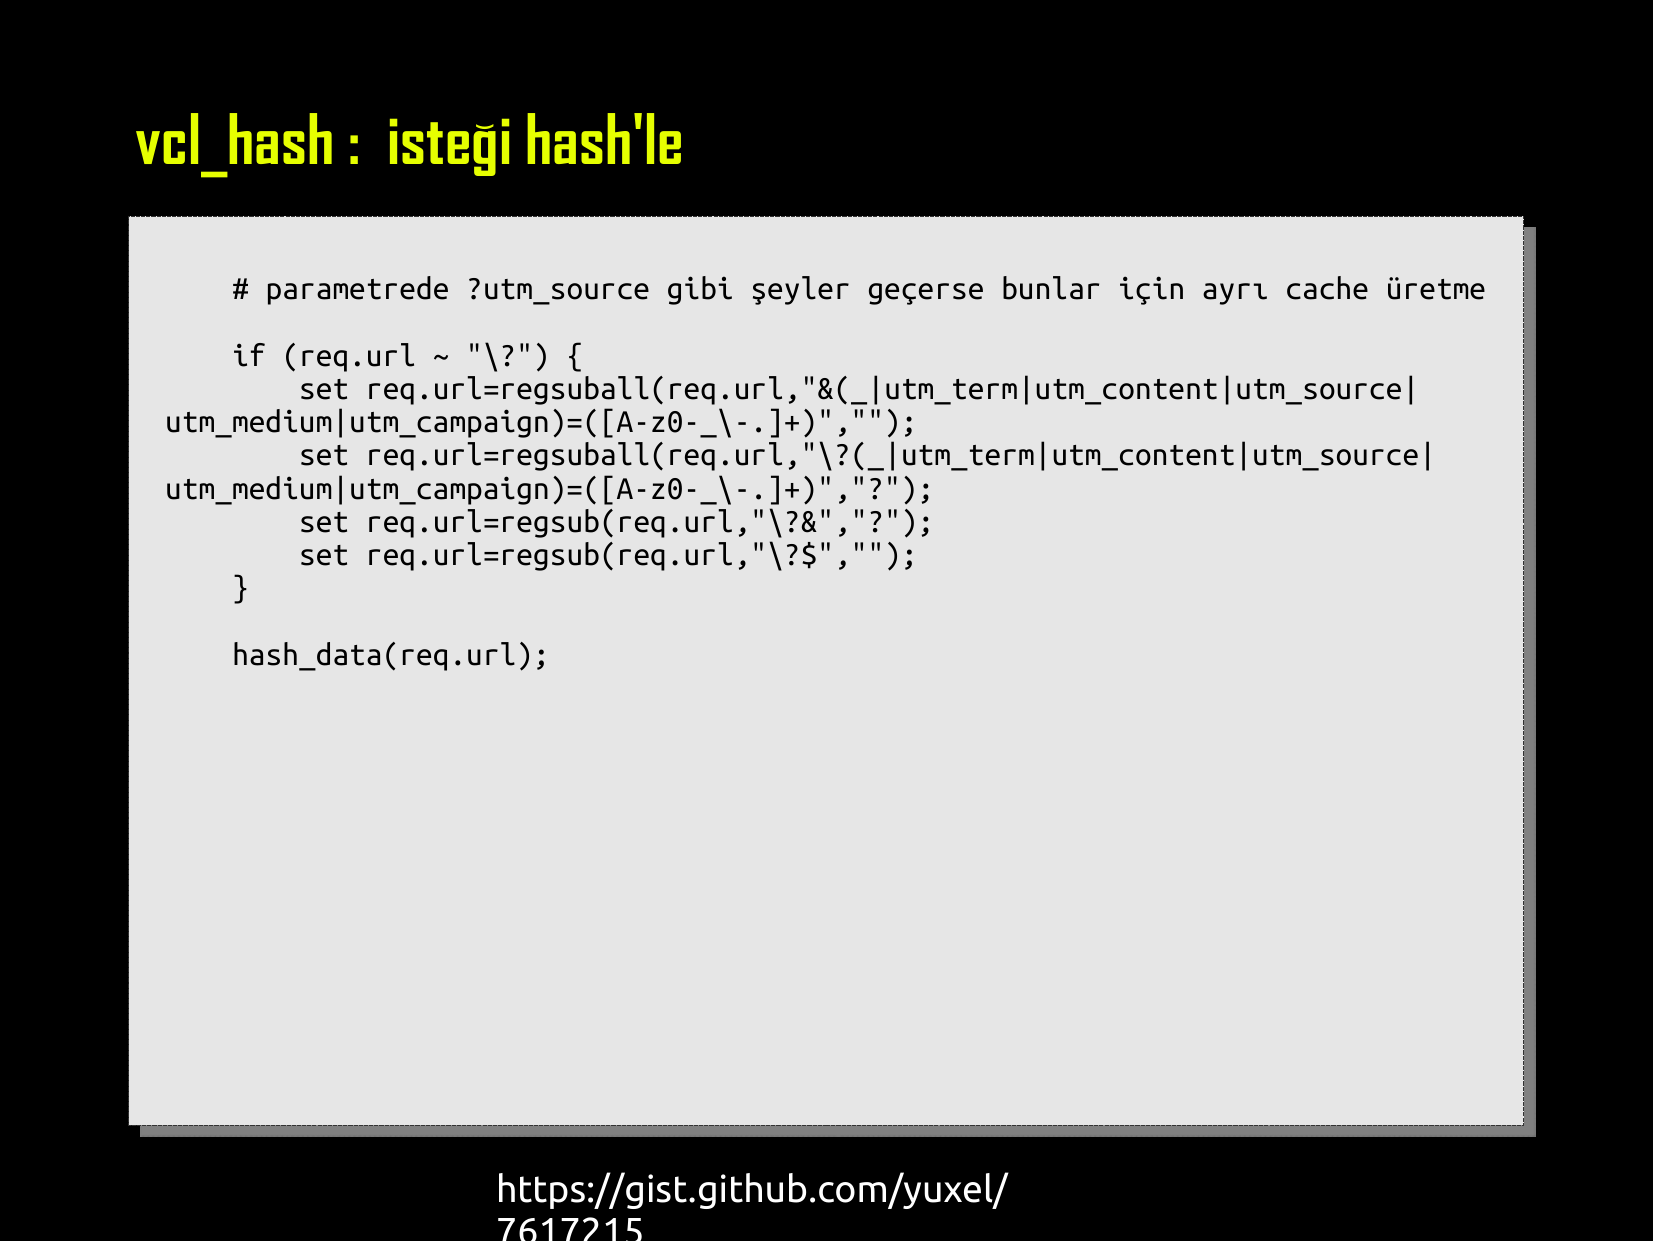

vcl_hash : isteği hash'le
 # parametrede ?utm_source gibi şeyler geçerse bunlar için ayrı cache üretme
 if (req.url ~ "\?") {
 set req.url=regsuball(req.url,"&(_|utm_term|utm_content|utm_source|utm_medium|utm_campaign)=([A-z0-_\-.]+)","");
 set req.url=regsuball(req.url,"\?(_|utm_term|utm_content|utm_source|utm_medium|utm_campaign)=([A-z0-_\-.]+)","?");
 set req.url=regsub(req.url,"\?&","?");
 set req.url=regsub(req.url,"\?$","");
 }
 hash_data(req.url);
https://gist.github.com/yuxel/7617215